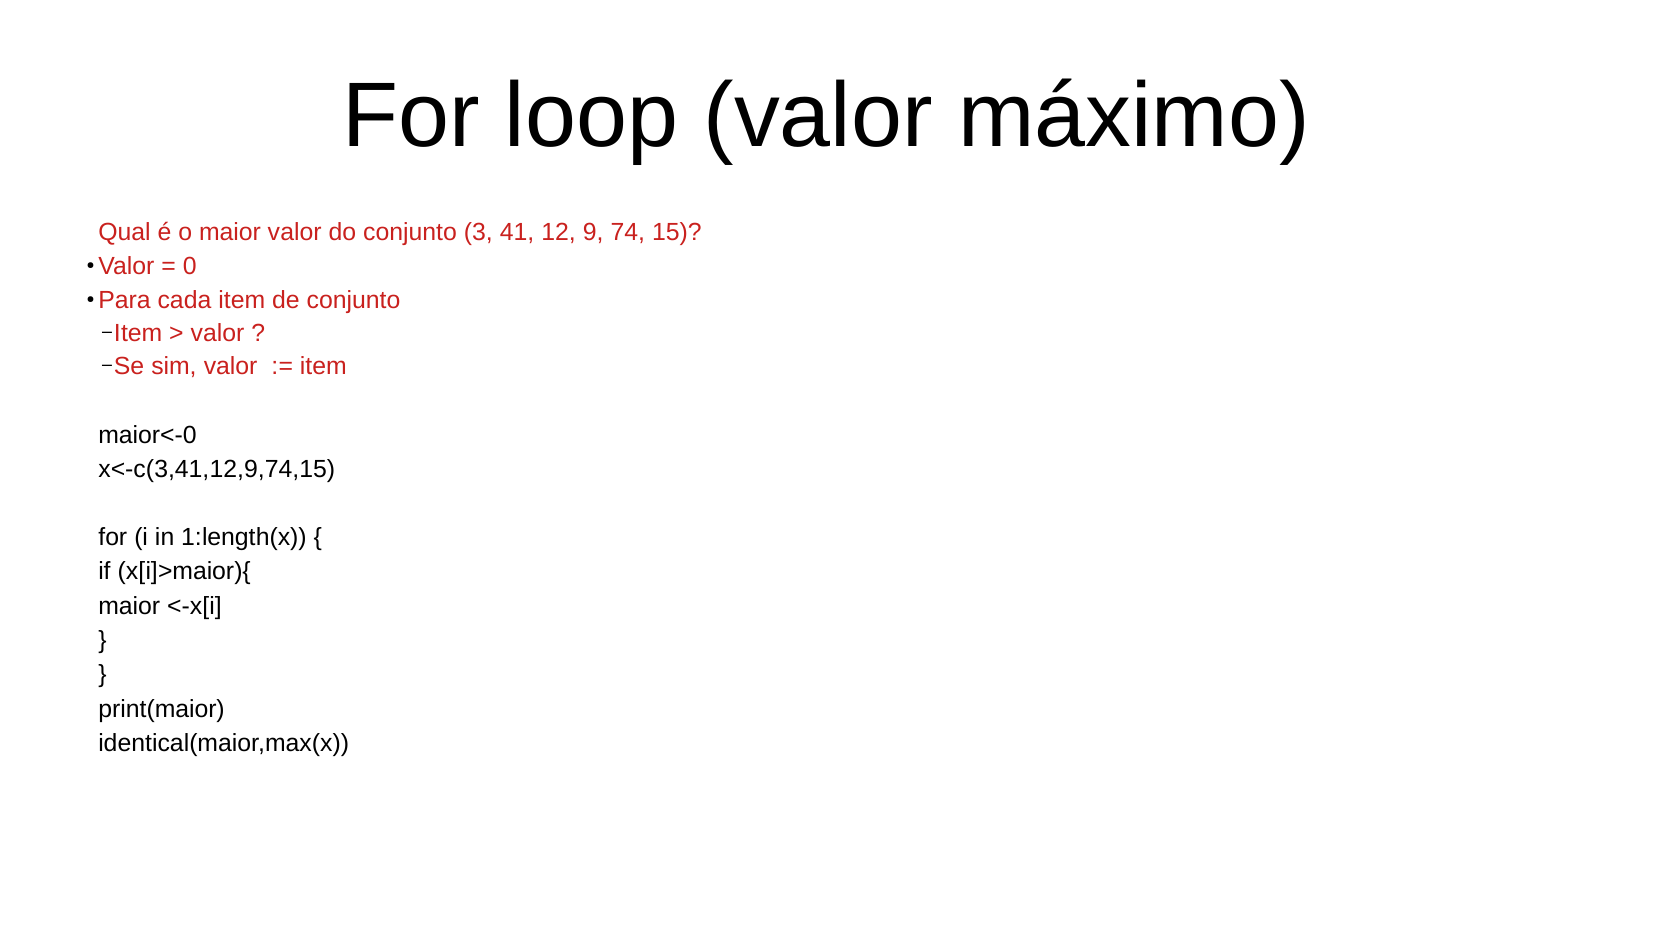

# For loop (valor máximo)
Qual é o maior valor do conjunto (3, 41, 12, 9, 74, 15)?
Valor = 0
Para cada item de conjunto
Item > valor ?
Se sim, valor := item
maior<-0
x<-c(3,41,12,9,74,15)
for (i in 1:length(x)) {
if (x[i]>maior){
maior <-x[i]
}
}
print(maior)
identical(maior,max(x))